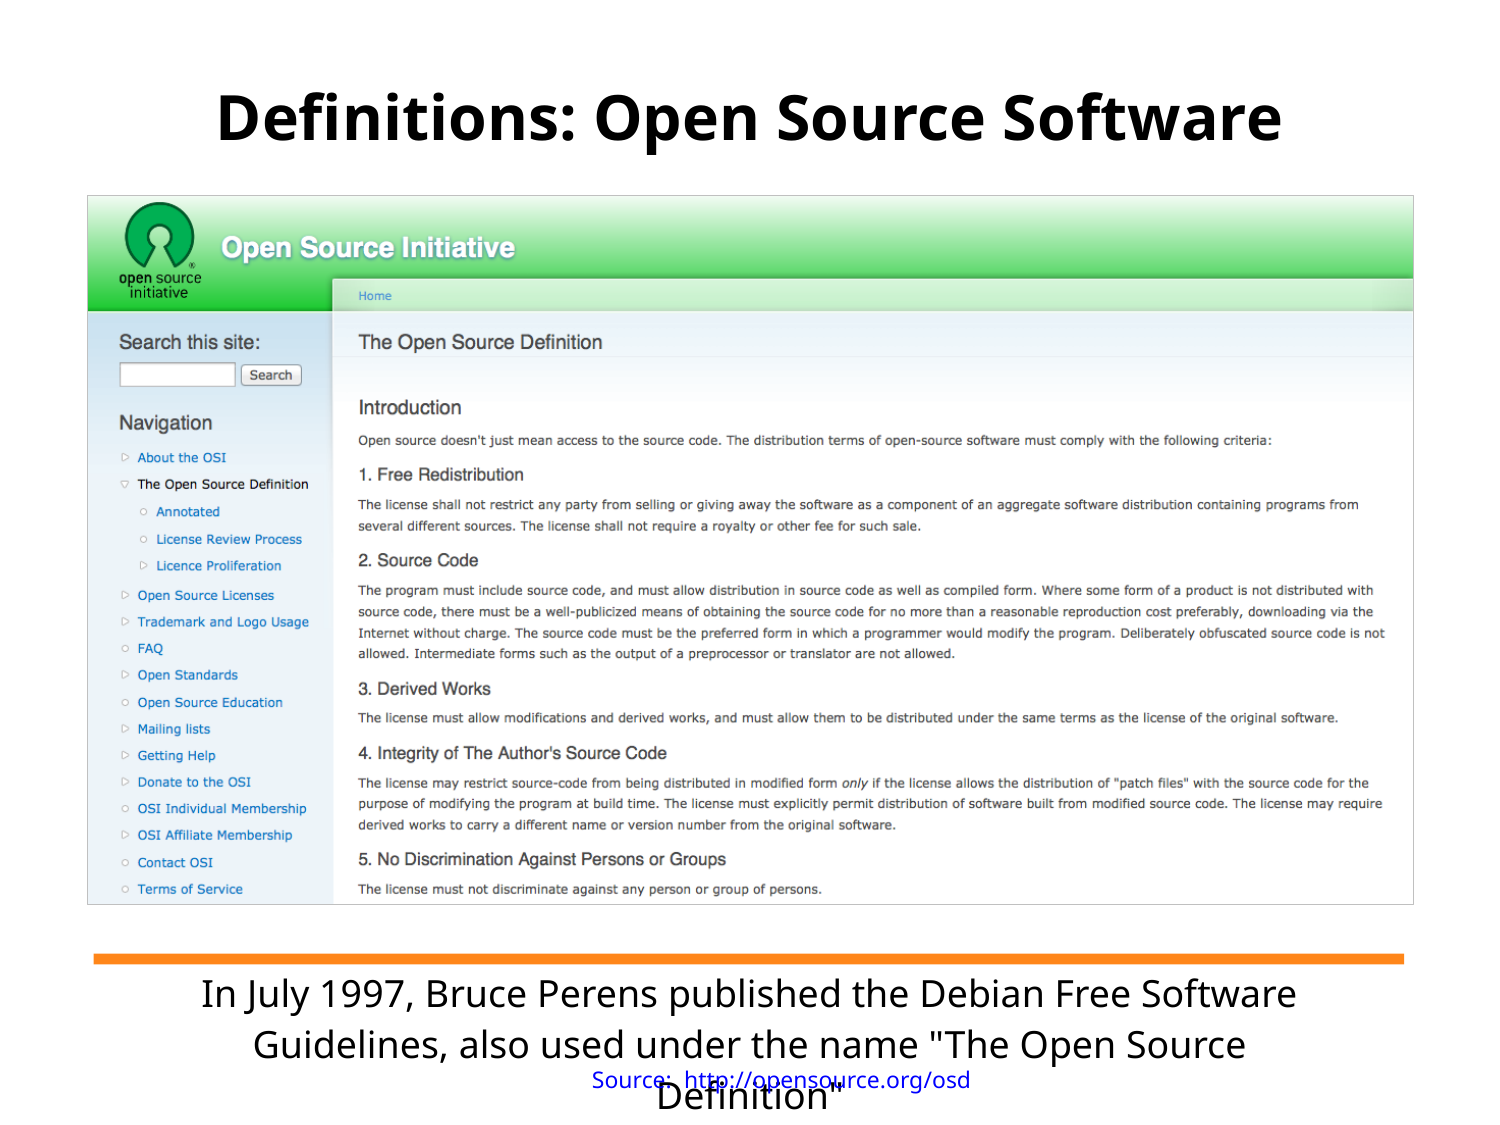

# Definitions: Open Source Software
In July 1997, Bruce Perens published the Debian Free Software Guidelines, also used under the name "The Open Source Definition"
Source: http://opensource.org/osd